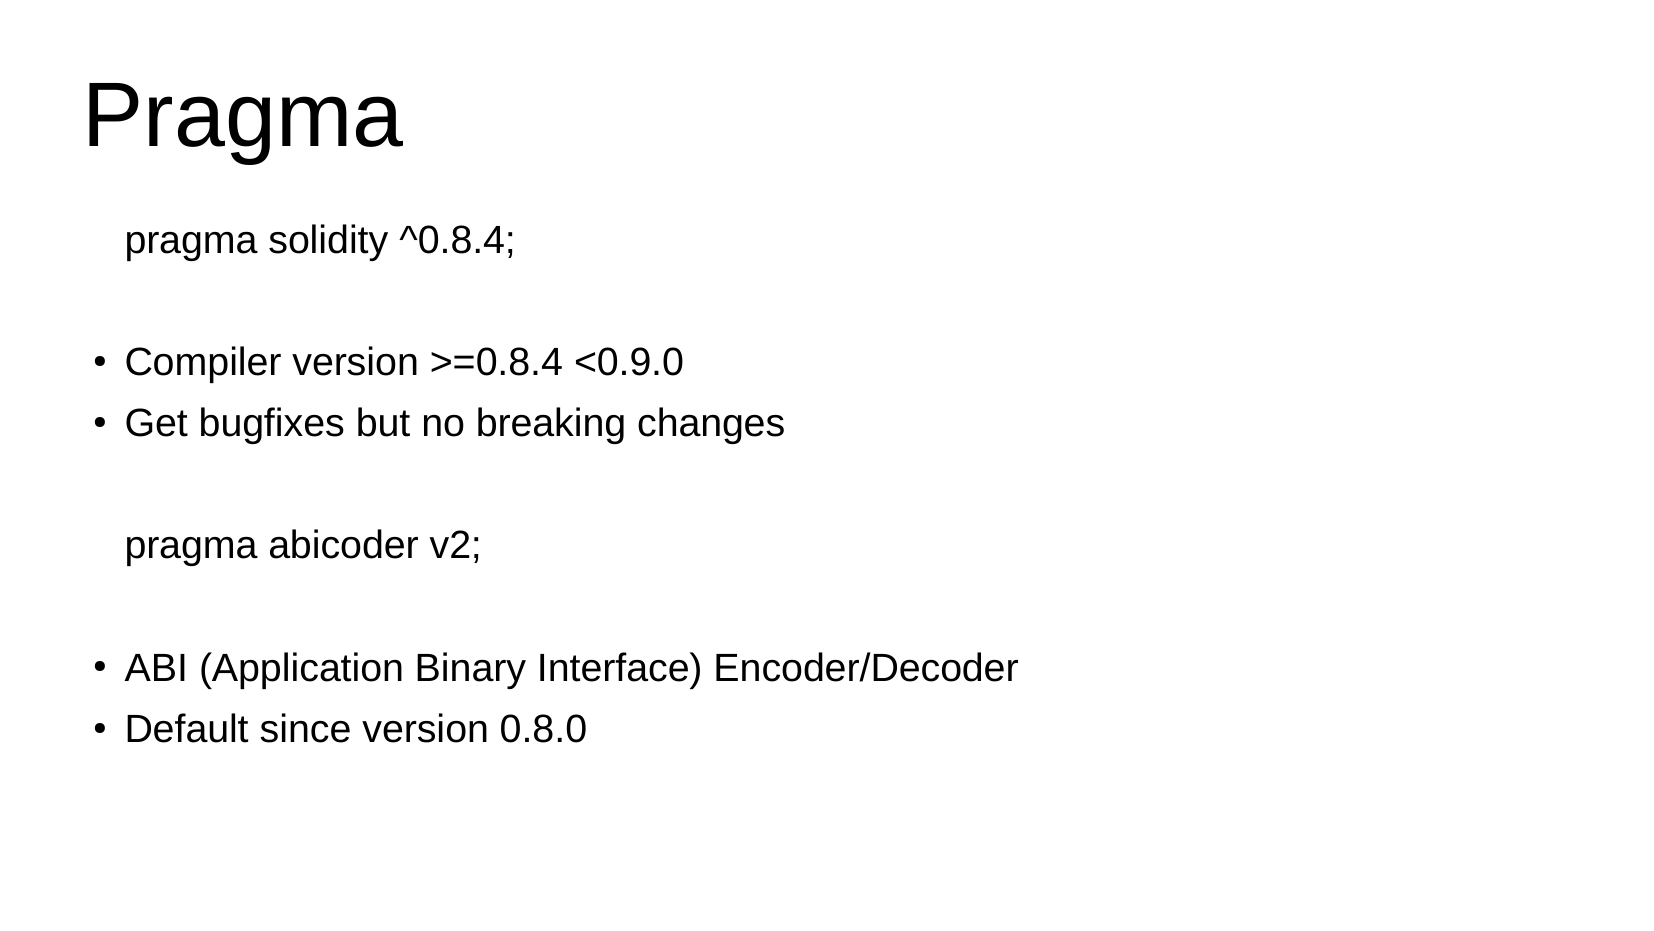

# Pragma
pragma solidity ^0.8.4;
Compiler version >=0.8.4 <0.9.0
Get bugfixes but no breaking changes
pragma abicoder v2;
ABI (Application Binary Interface) Encoder/Decoder
Default since version 0.8.0